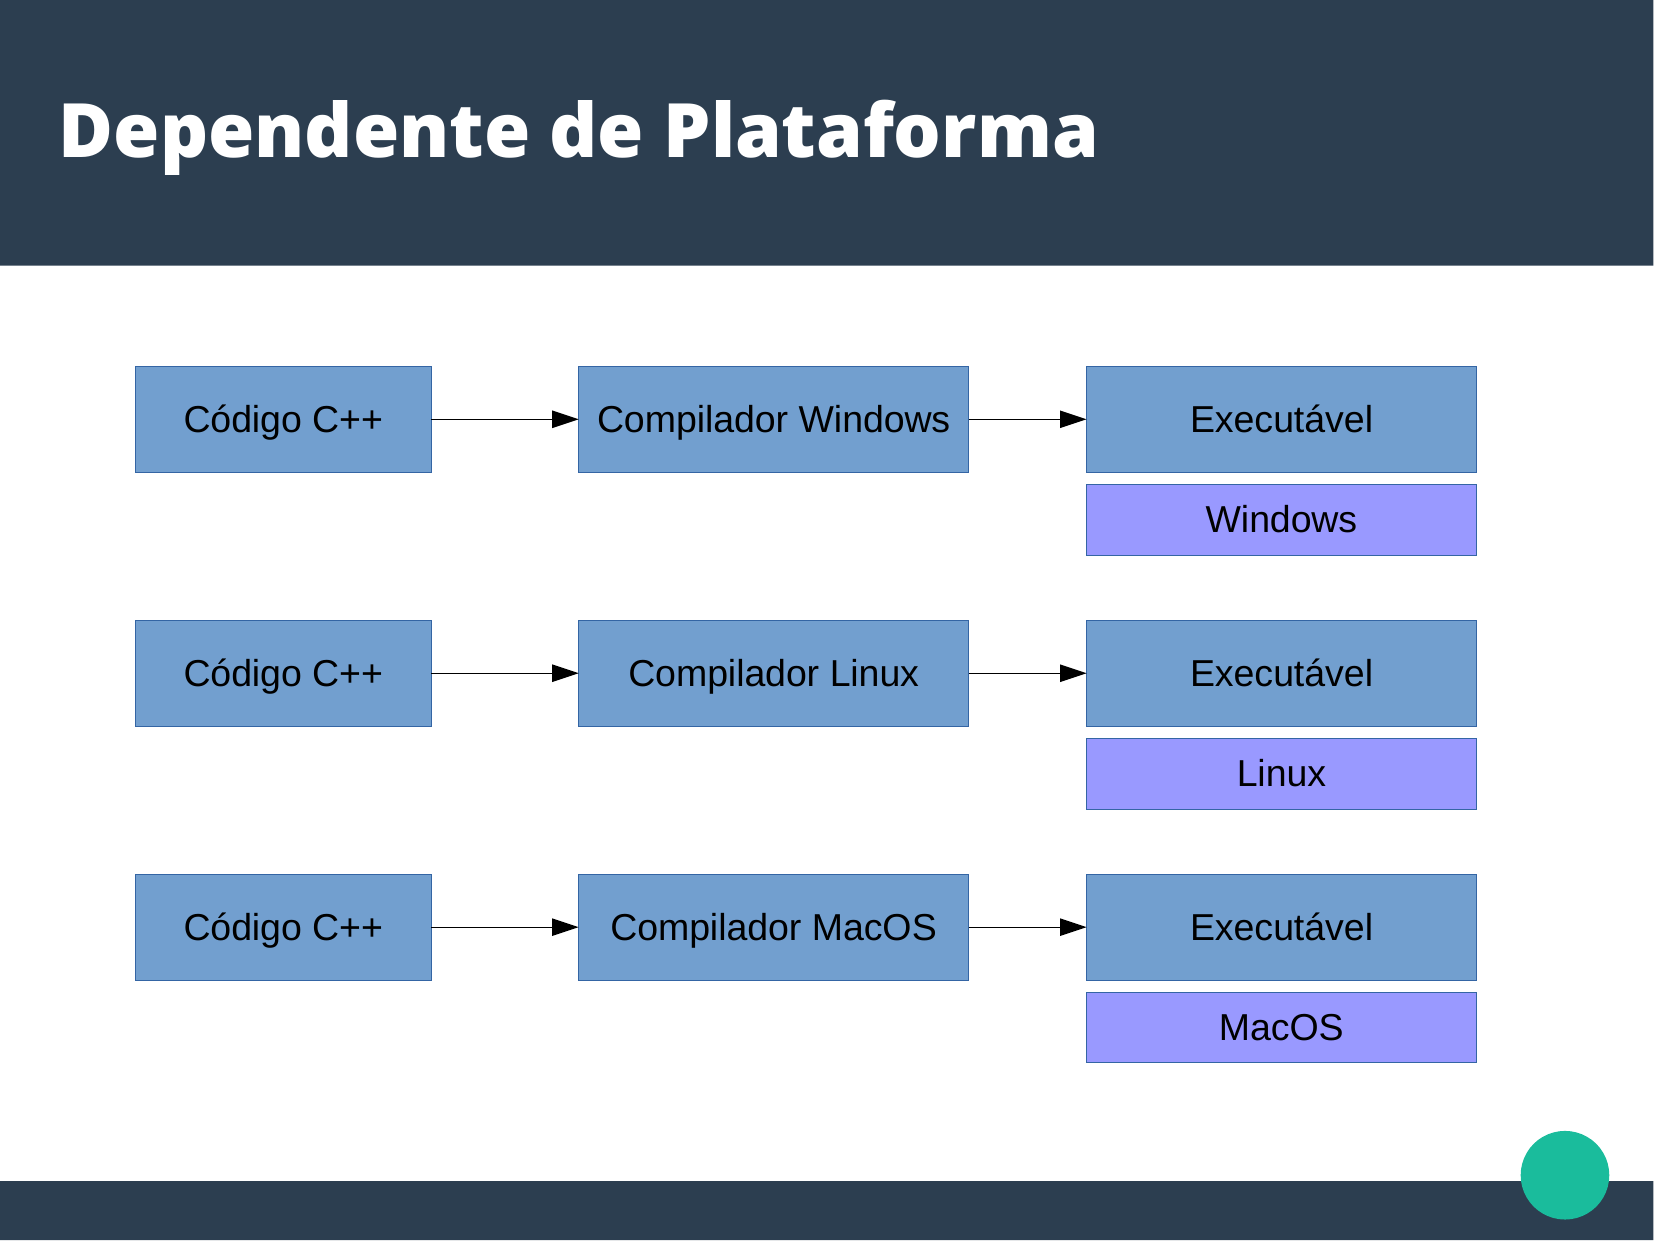

# Dependente de Plataforma
Código C++
Compilador Windows
Executável
Windows
Código C++
Compilador Linux
Executável
Linux
Código C++
Compilador MacOS
Executável
MacOS